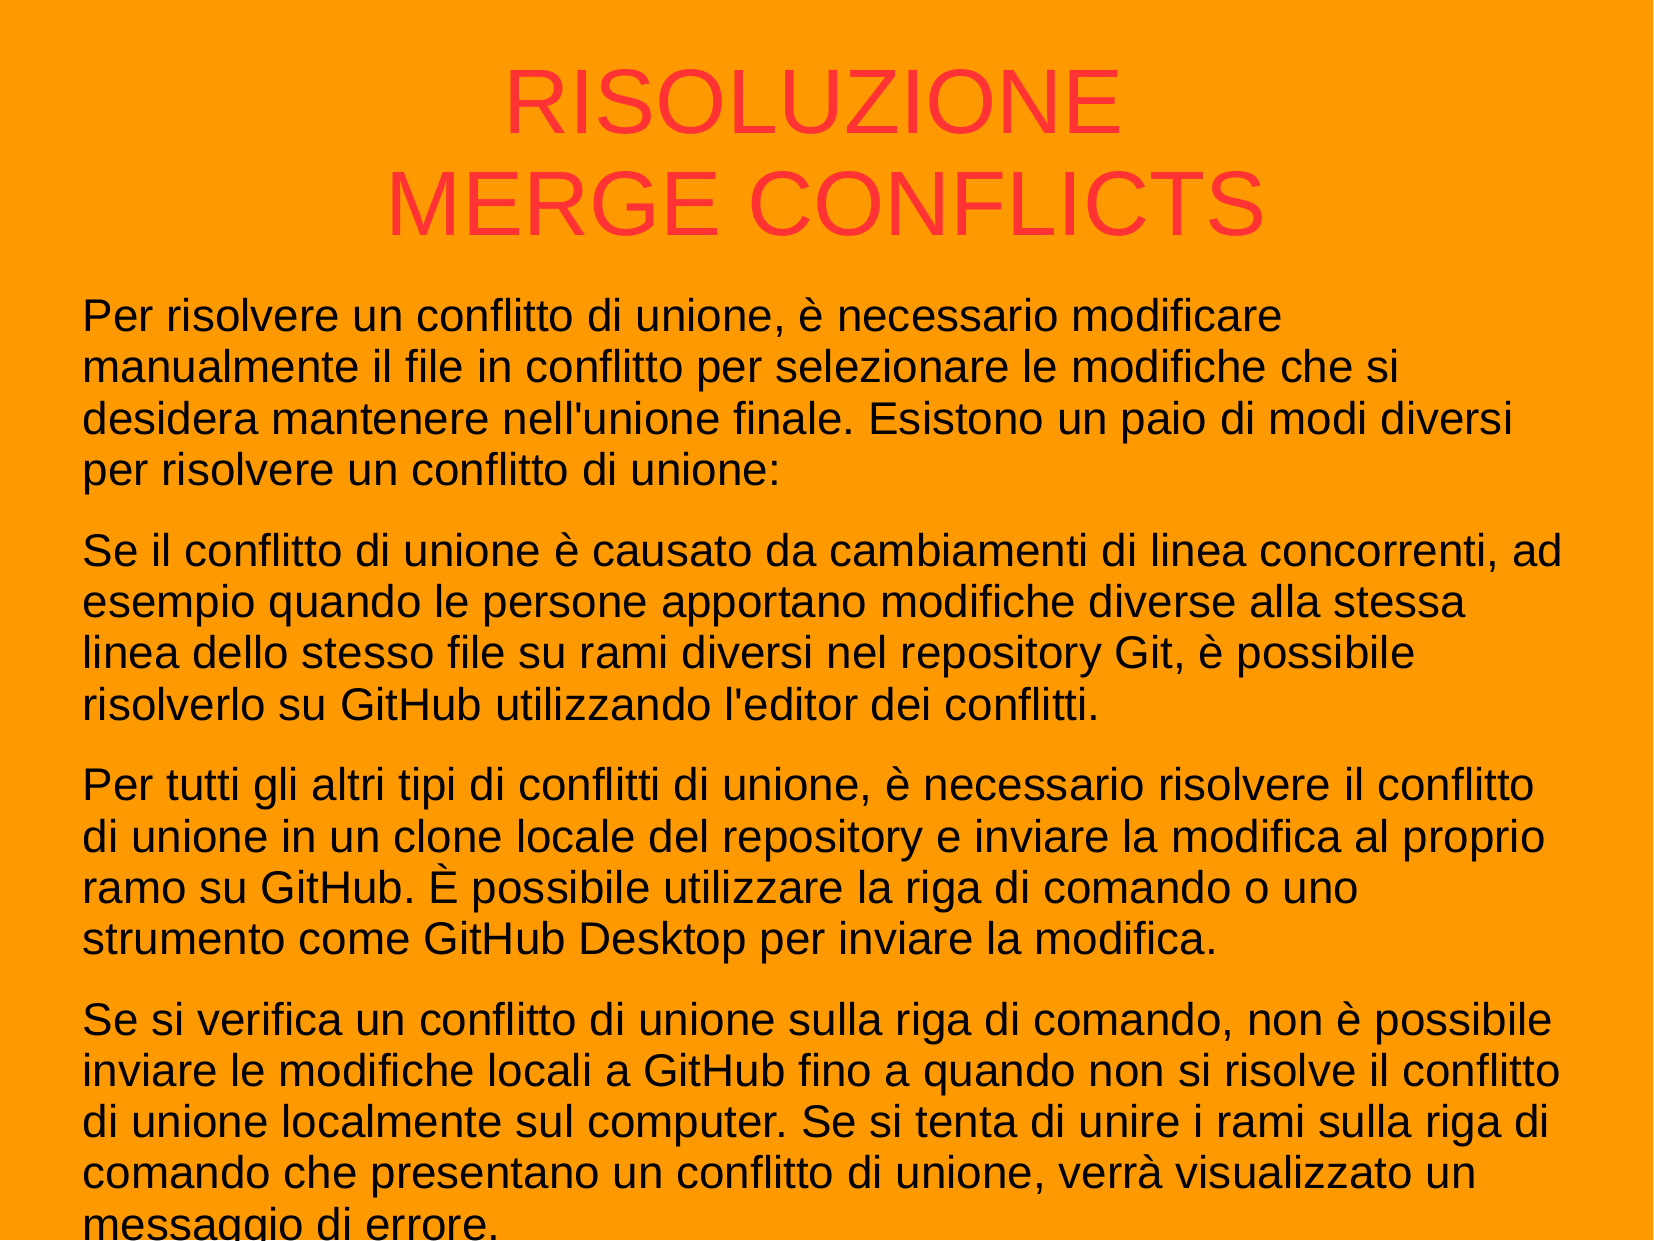

# RISOLUZIONE MERGE CONFLICTS
Per risolvere un conflitto di unione, è necessario modificare manualmente il file in conflitto per selezionare le modifiche che si desidera mantenere nell'unione finale. Esistono un paio di modi diversi per risolvere un conflitto di unione:
Se il conflitto di unione è causato da cambiamenti di linea concorrenti, ad esempio quando le persone apportano modifiche diverse alla stessa linea dello stesso file su rami diversi nel repository Git, è possibile risolverlo su GitHub utilizzando l'editor dei conflitti.
Per tutti gli altri tipi di conflitti di unione, è necessario risolvere il conflitto di unione in un clone locale del repository e inviare la modifica al proprio ramo su GitHub. È possibile utilizzare la riga di comando o uno strumento come GitHub Desktop per inviare la modifica.
Se si verifica un conflitto di unione sulla riga di comando, non è possibile inviare le modifiche locali a GitHub fino a quando non si risolve il conflitto di unione localmente sul computer. Se si tenta di unire i rami sulla riga di comando che presentano un conflitto di unione, verrà visualizzato un messaggio di errore.